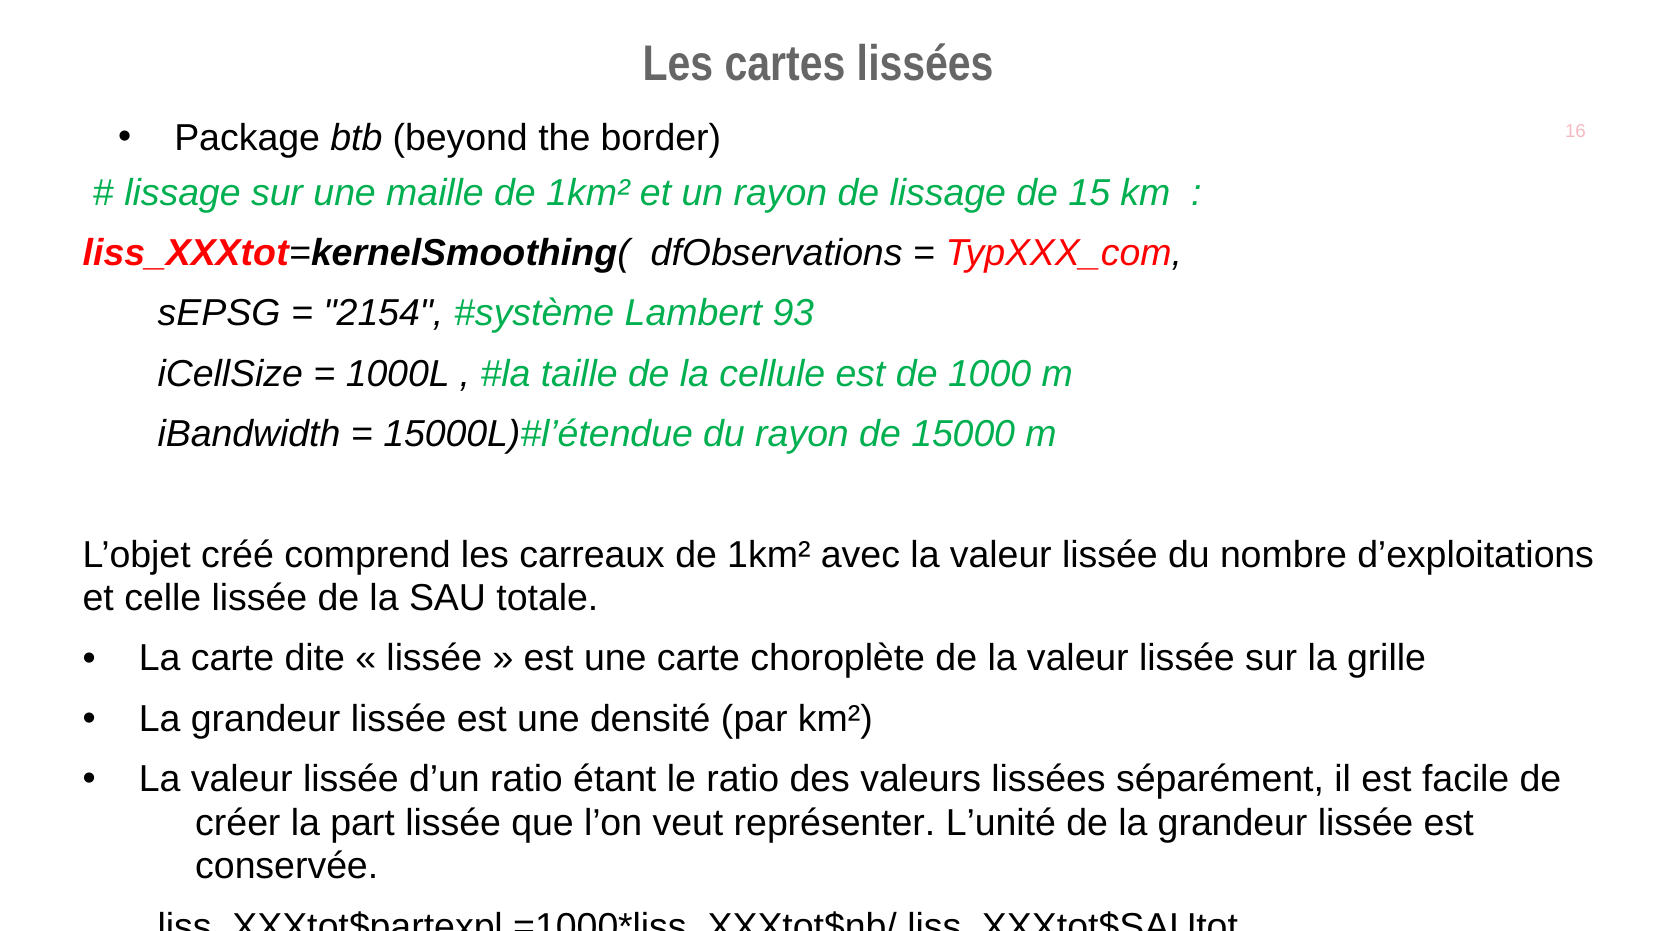

# Les cartes lissées
Package btb (beyond the border)
 # lissage sur une maille de 1km² et un rayon de lissage de 15 km  :
liss_XXXtot=kernelSmoothing( dfObservations = TypXXX_com,
	sEPSG = "2154", #système Lambert 93
	iCellSize = 1000L , #la taille de la cellule est de 1000 m
	iBandwidth = 15000L)#l’étendue du rayon de 15000 m
L’objet créé comprend les carreaux de 1km² avec la valeur lissée du nombre d’exploitations et celle lissée de la SAU totale.
La carte dite « lissée » est une carte choroplète de la valeur lissée sur la grille
La grandeur lissée est une densité (par km²)
La valeur lissée d’un ratio étant le ratio des valeurs lissées séparément, il est facile de créer la part lissée que l’on veut représenter. L’unité de la grandeur lissée est conservée.
	liss_XXXtot$partexpl =1000*liss_XXXtot$nb/ liss_XXXtot$SAUtot